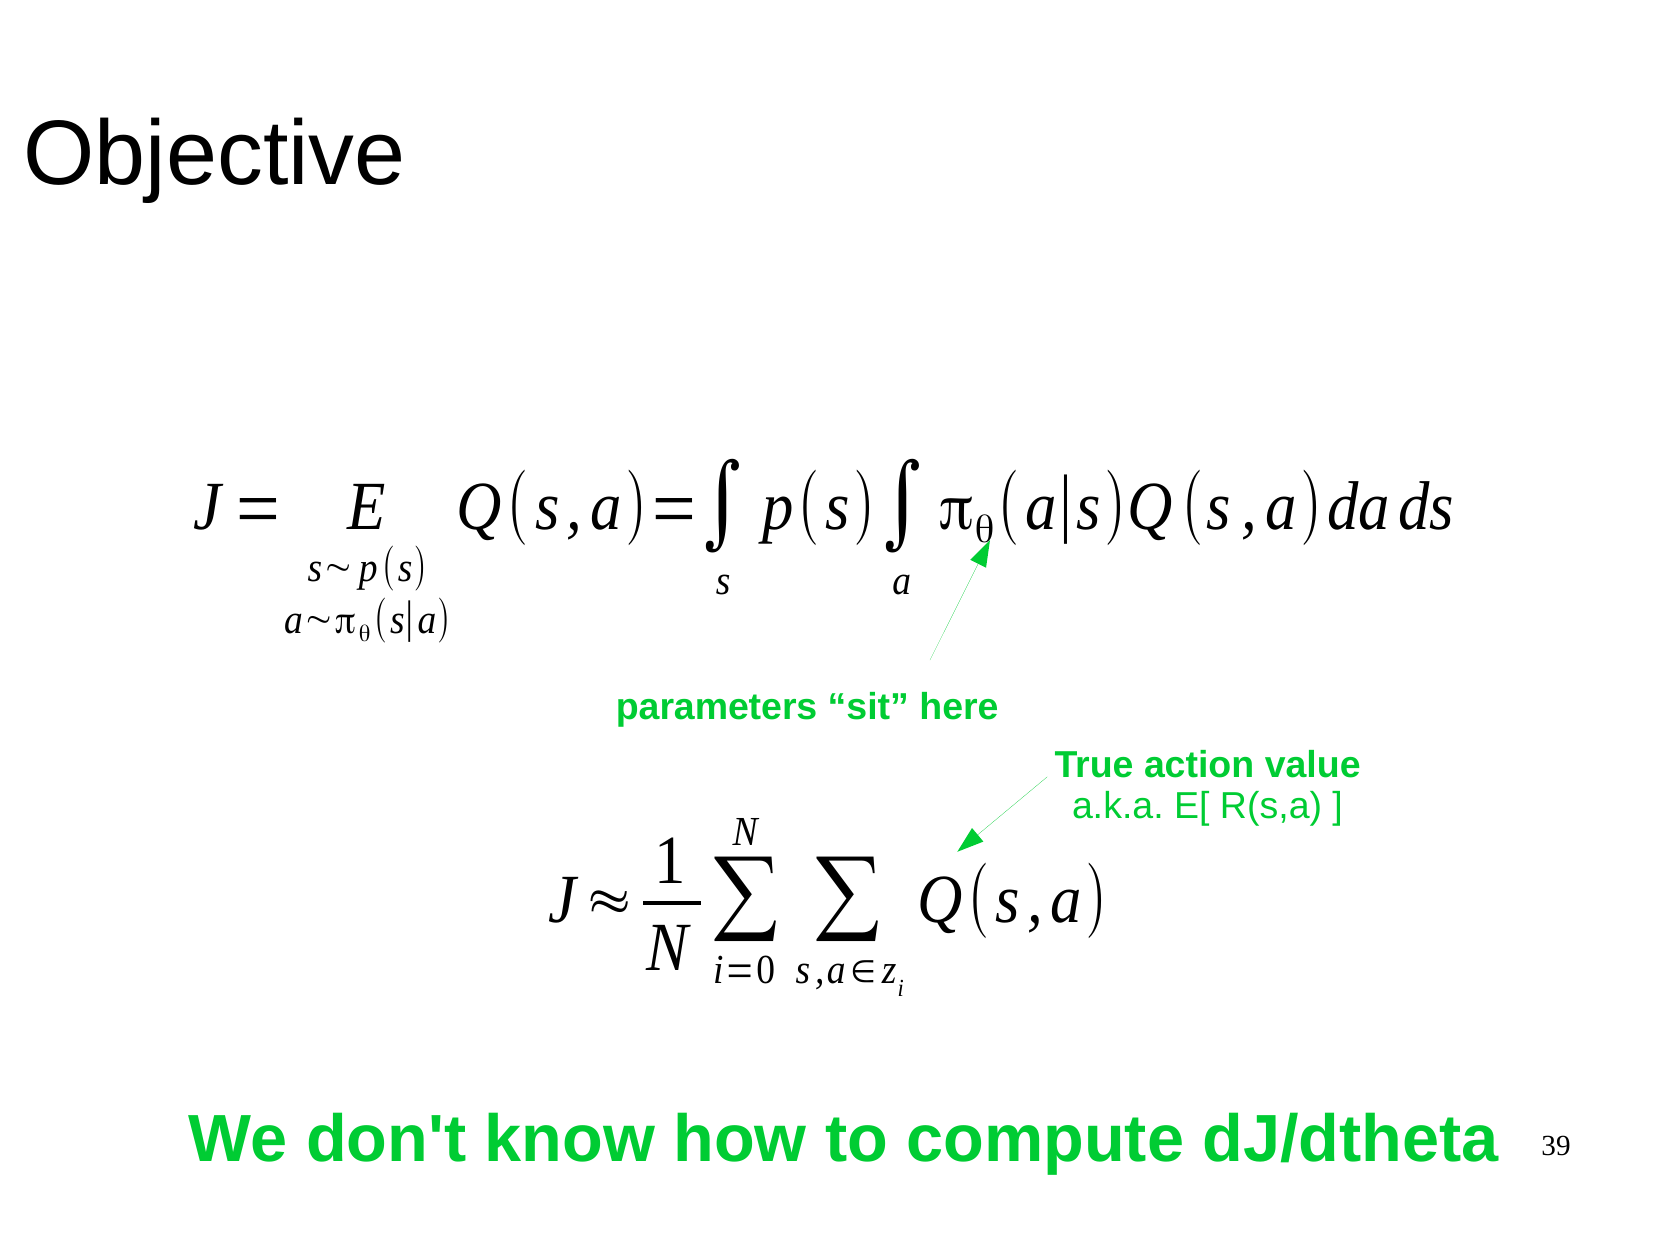

# Objective
parameters “sit” here
True action value
a.k.a. E[ R(s,a) ]
We don't know how to compute dJ/dtheta
39